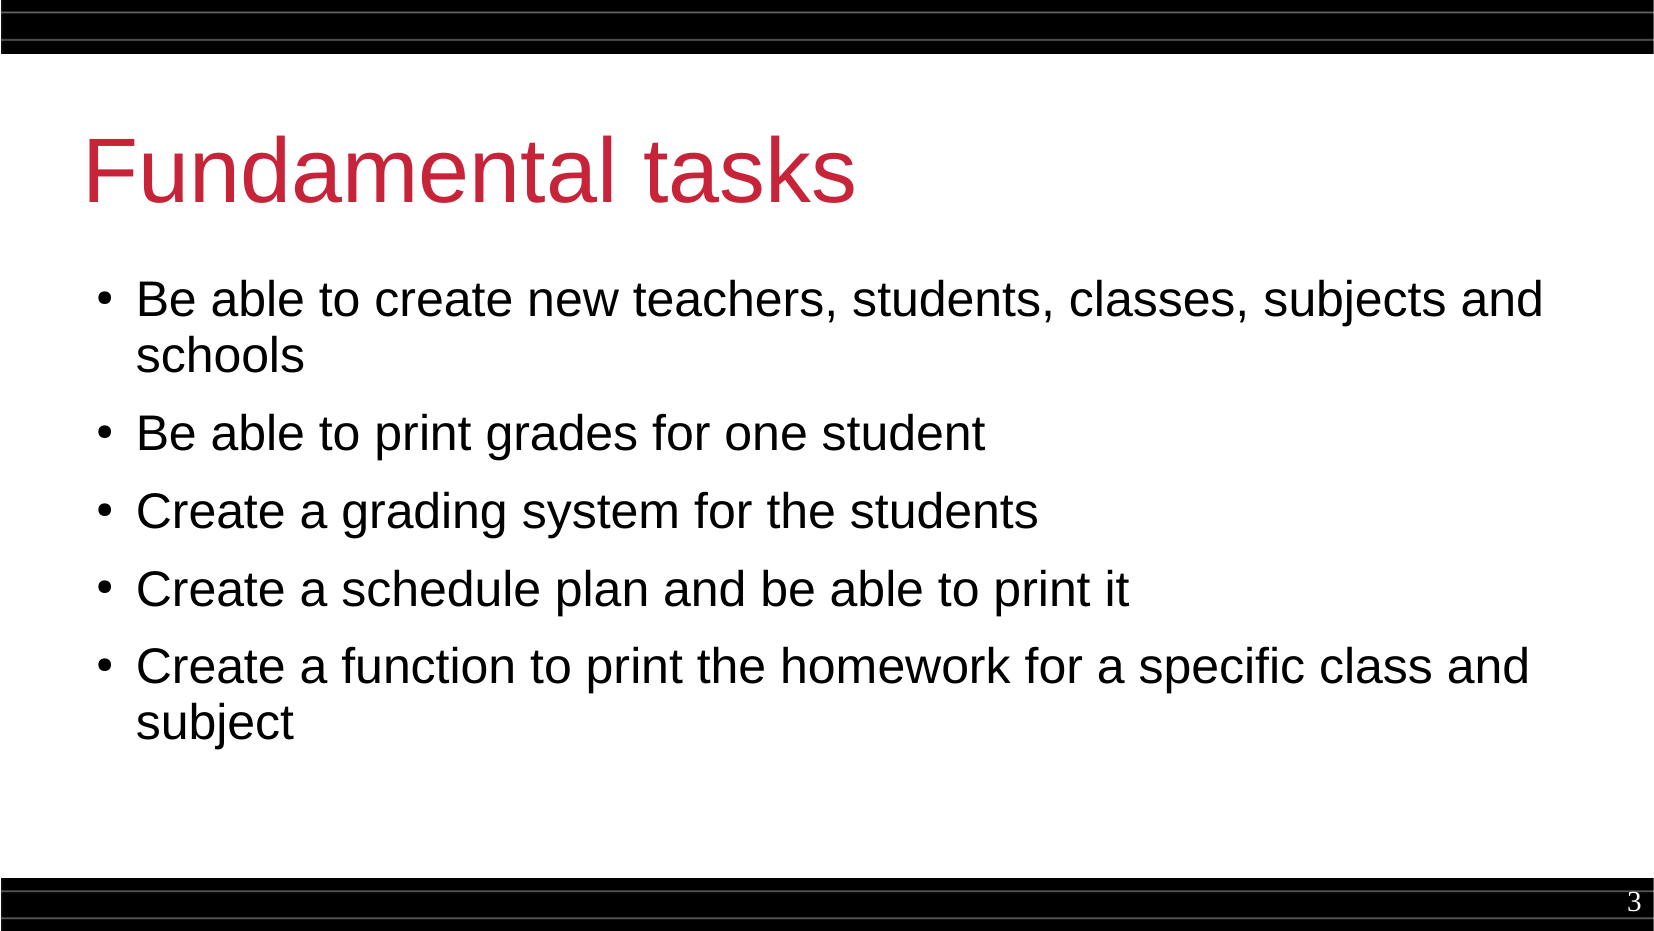

# Fundamental tasks
Be able to create new teachers, students, classes, subjects and schools
Be able to print grades for one student
Create a grading system for the students
Create a schedule plan and be able to print it
Create a function to print the homework for a specific class and subject